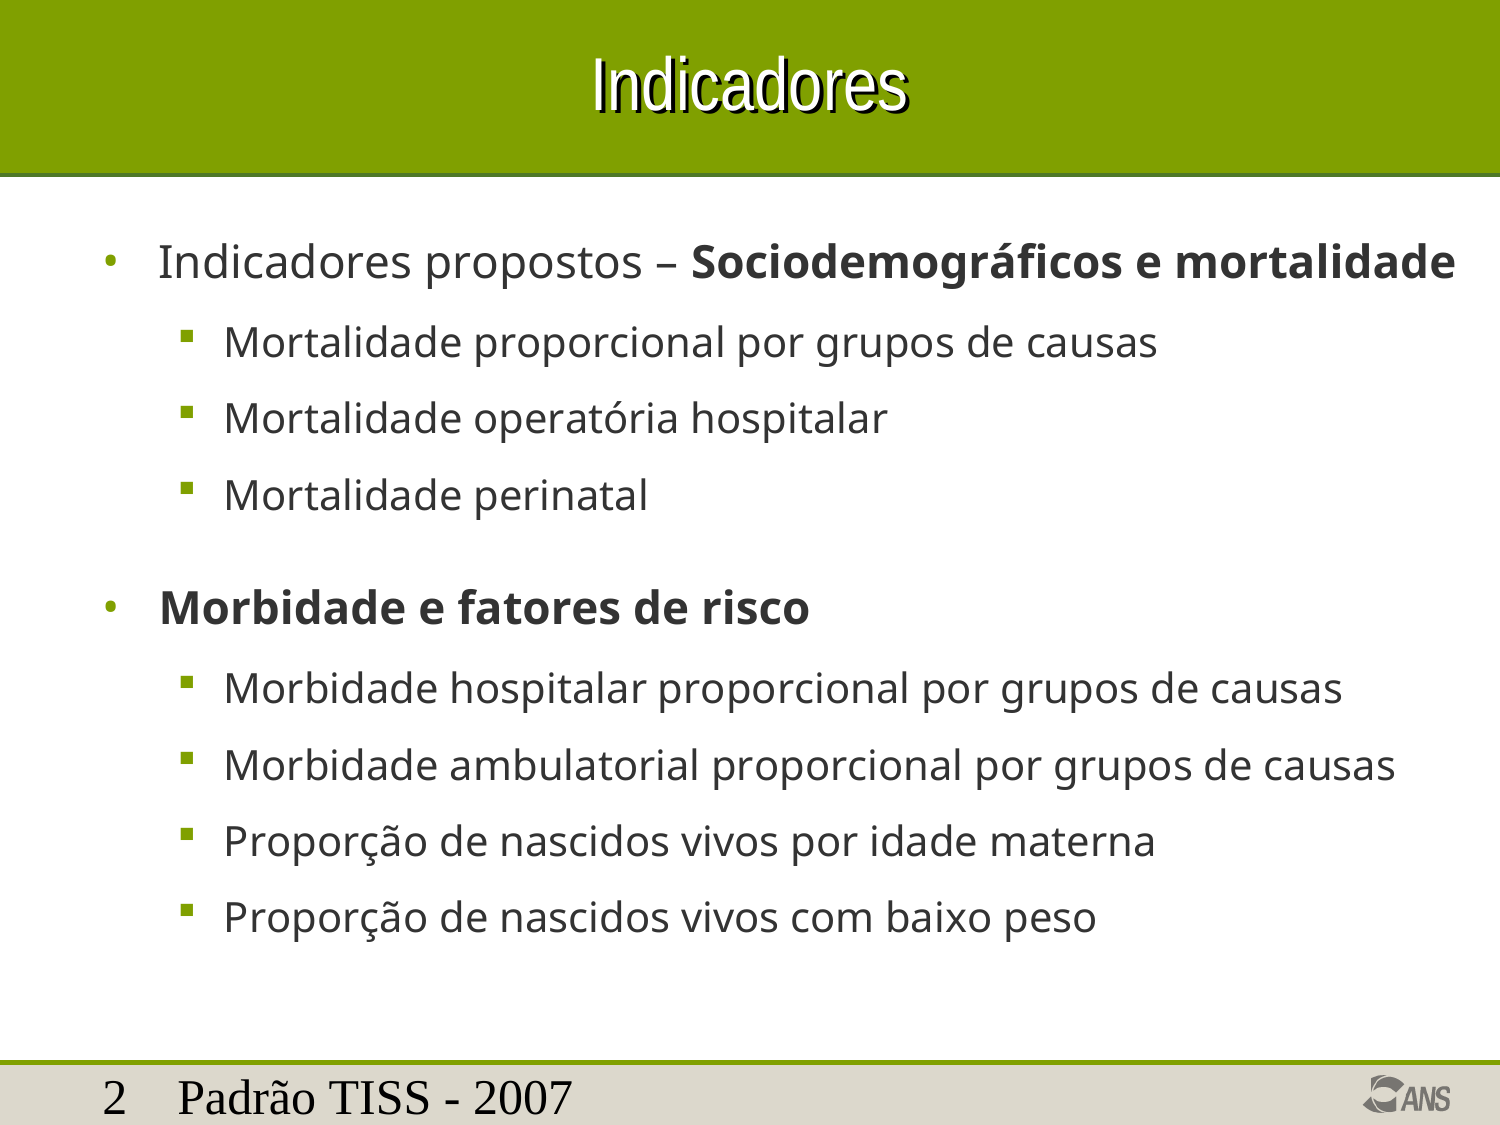

# Indicadores
Indicadores propostos – Sociodemográficos e mortalidade
Mortalidade proporcional por grupos de causas
Mortalidade operatória hospitalar
Mortalidade perinatal
Morbidade e fatores de risco
Morbidade hospitalar proporcional por grupos de causas
Morbidade ambulatorial proporcional por grupos de causas
Proporção de nascidos vivos por idade materna
Proporção de nascidos vivos com baixo peso
26
Padrão TISS - 2007